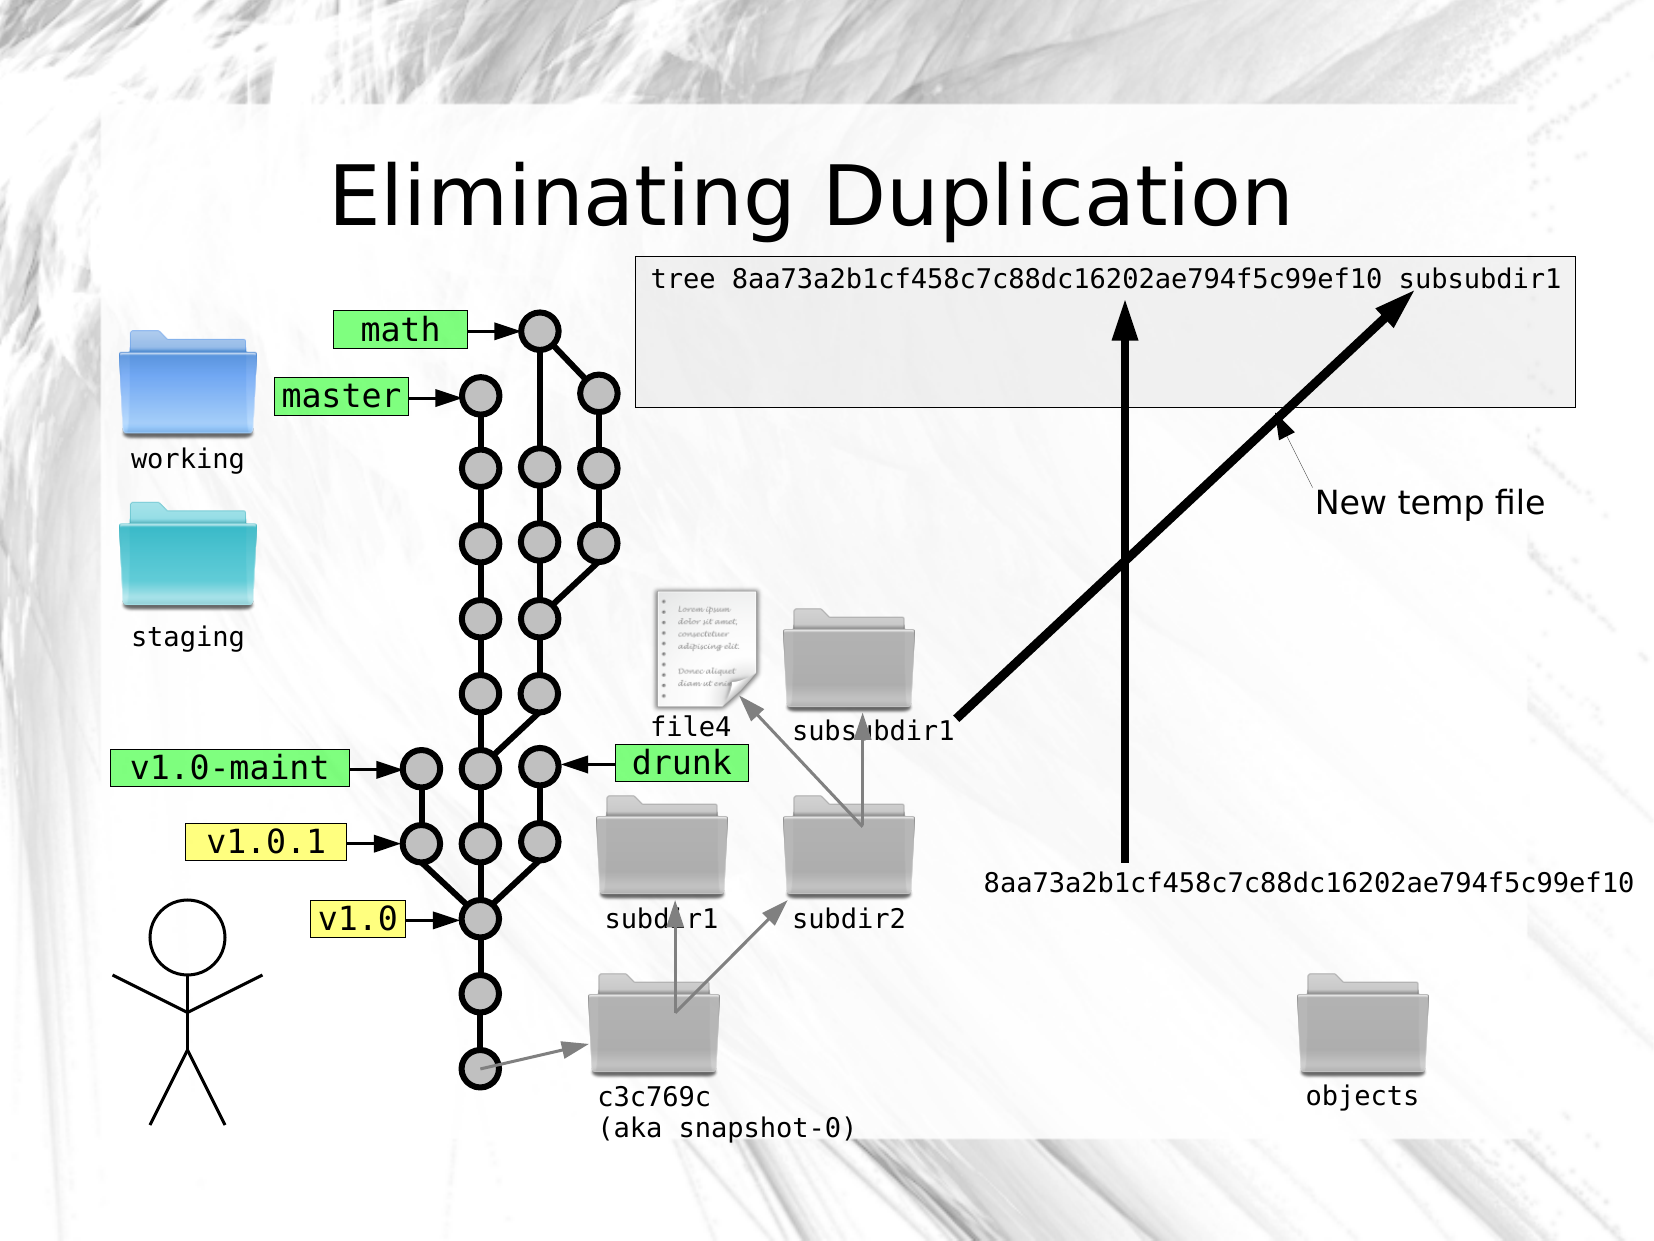

# Eliminating Duplication
tree 8aa73a2b1cf458c7c88dc16202ae794f5c99ef10 subsubdir1
math
working
master
New temp file
staging
file4
subsubdir1
subdir1
subdir2
c3c769c
(aka snapshot-0)
drunk
v1.0-maint
v1.0.1
8aa73a2b1cf458c7c88dc16202ae794f5c99ef10
v1.0
objects